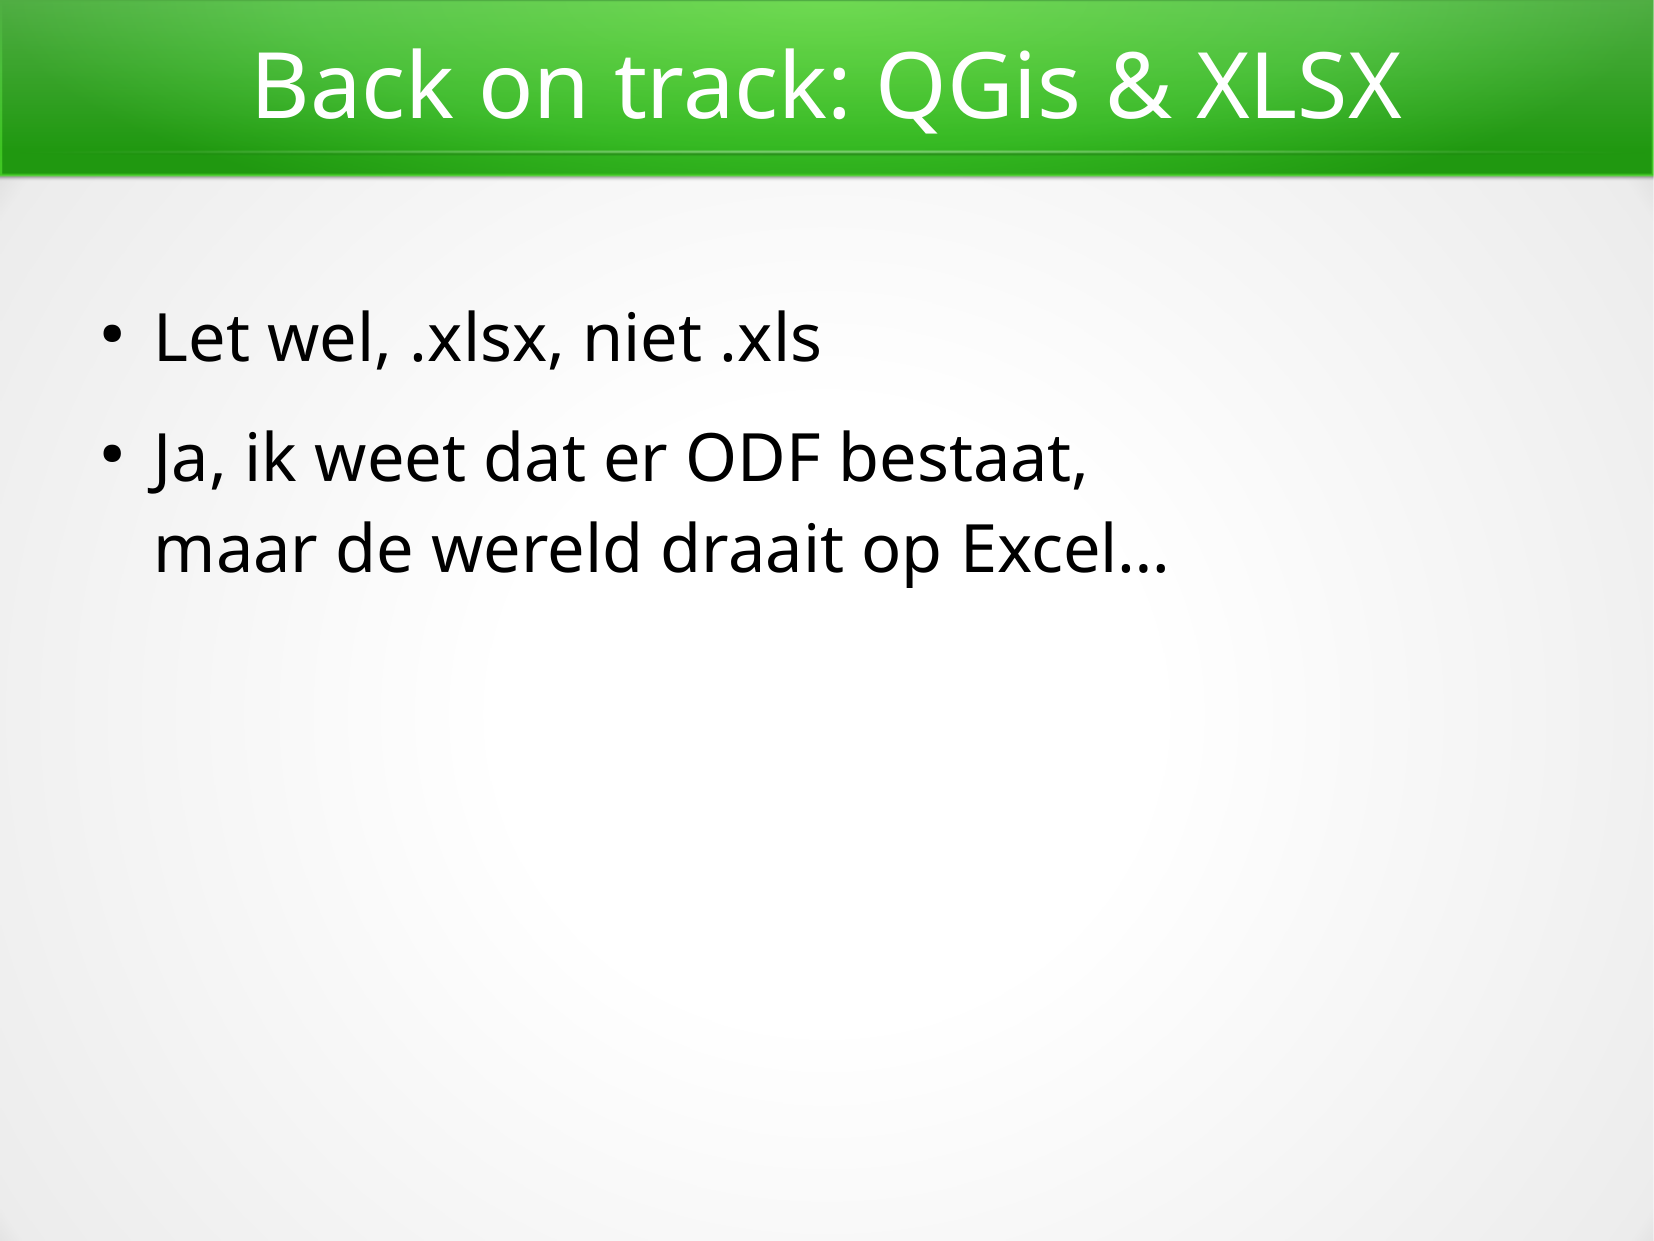

# Back on track: QGis & XLSX
Let wel, .xlsx, niet .xls
Ja, ik weet dat er ODF bestaat,
maar de wereld draait op Excel…